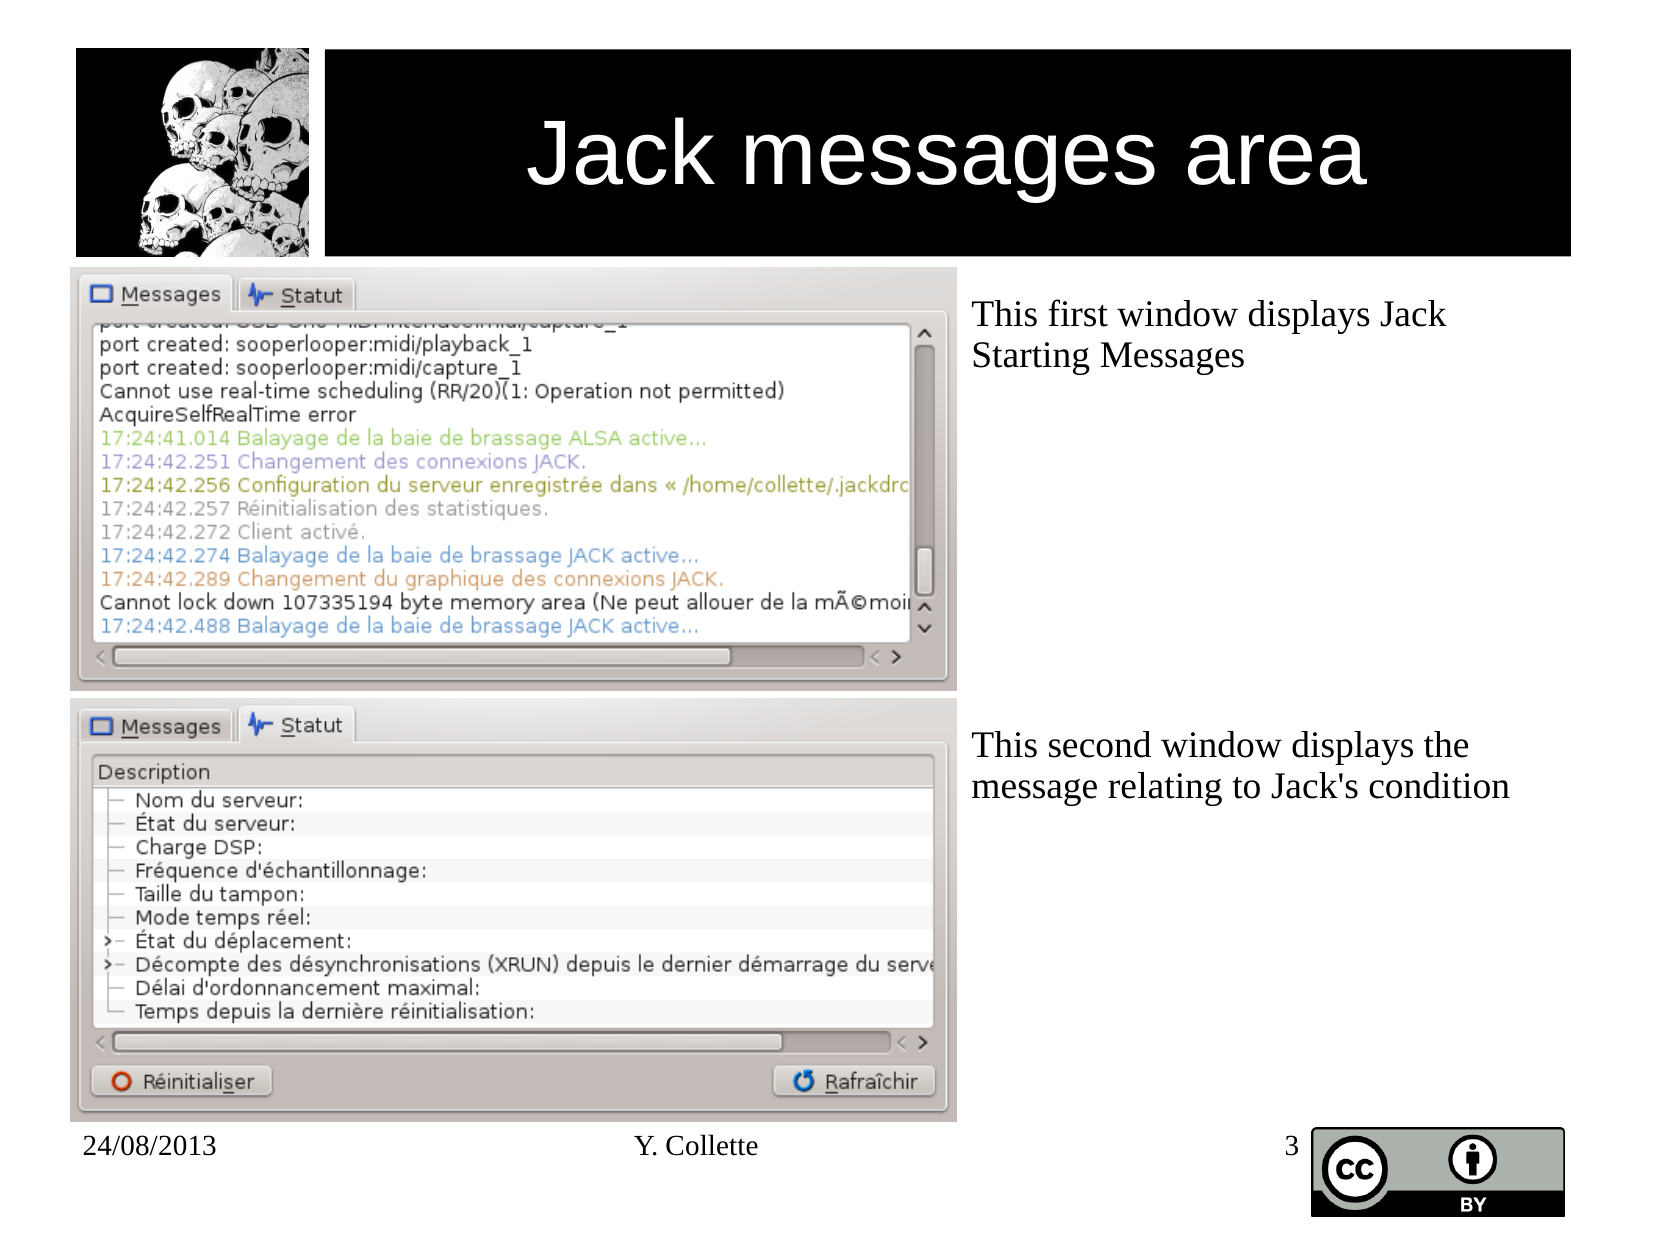

# Jack messages area
This first window displays Jack Starting Messages
This second window displays the message relating to Jack's condition
Y. Collette
3